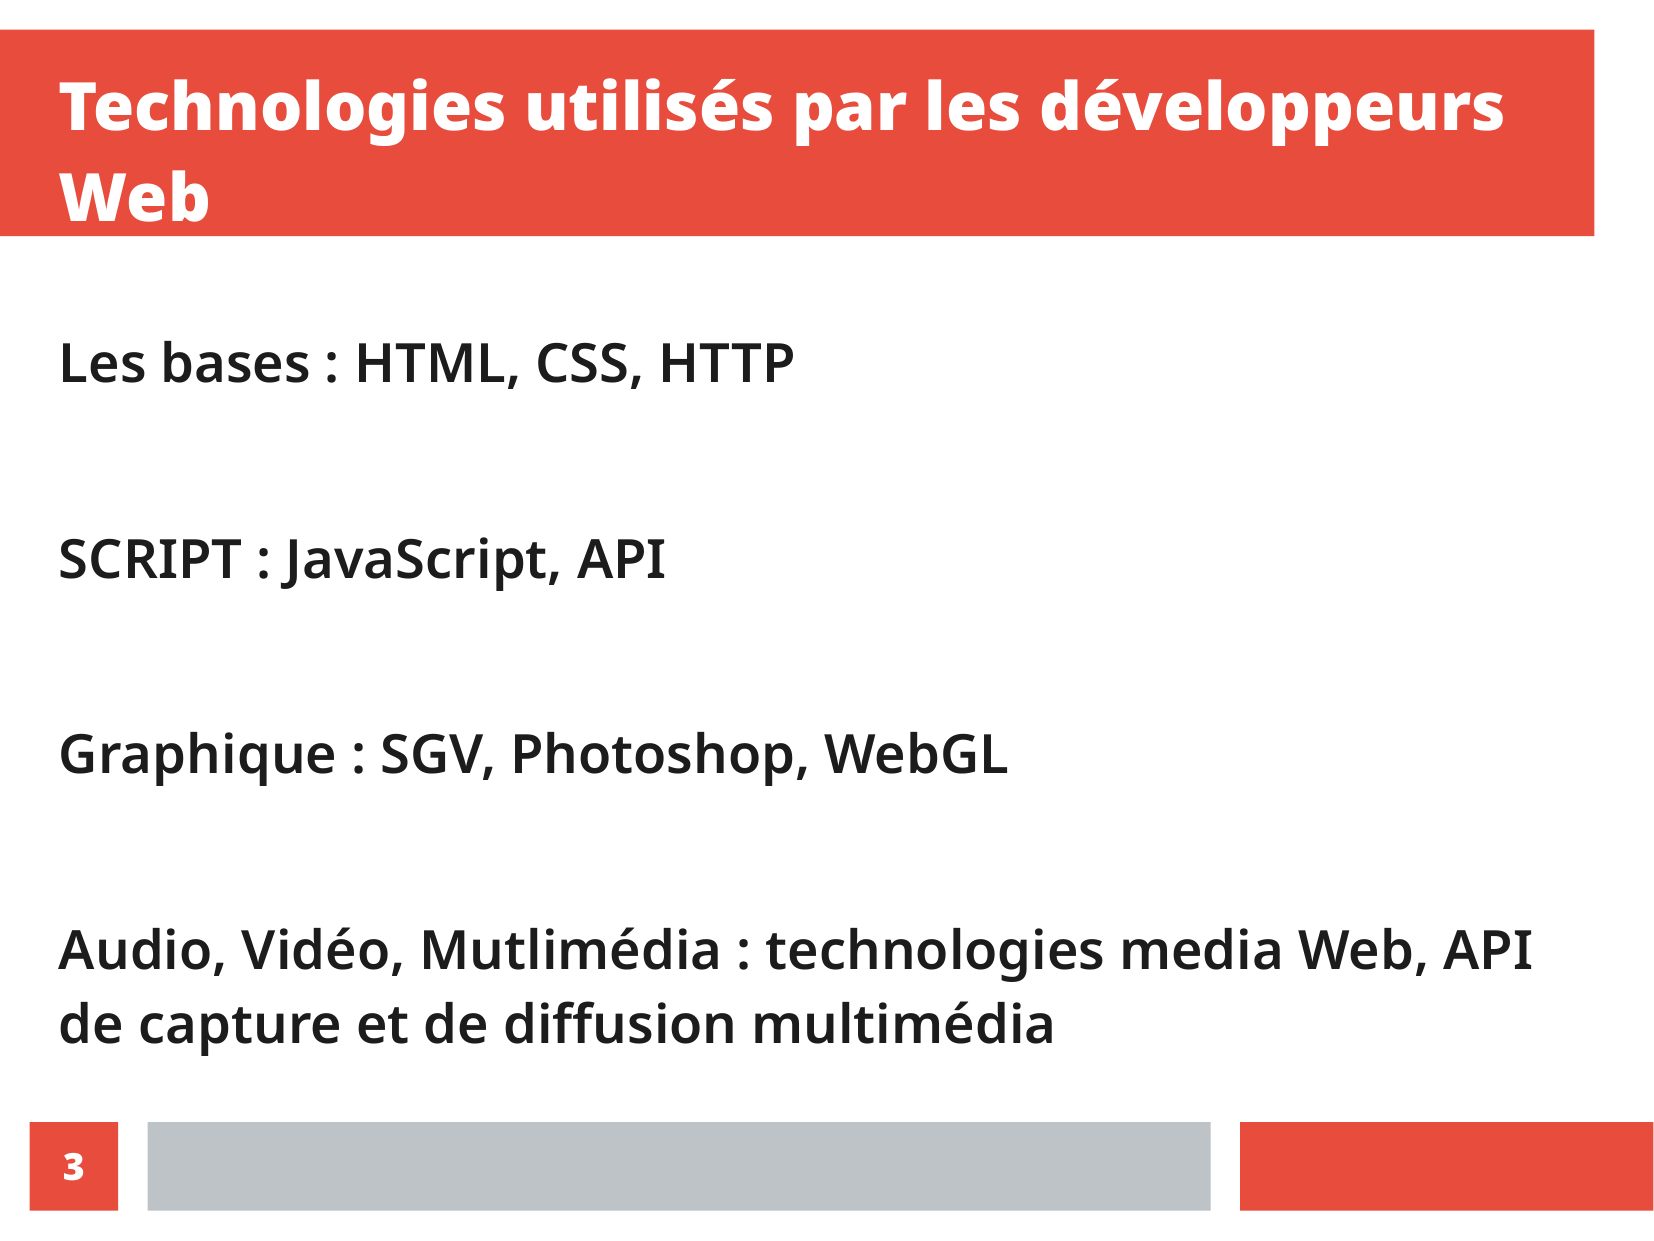

# Technologies utilisés par les développeurs Web
Les bases : HTML, CSS, HTTP
SCRIPT : JavaScript, API
Graphique : SGV, Photoshop, WebGL
Audio, Vidéo, Mutlimédia : technologies media Web, API de capture et de diffusion multimédia
3